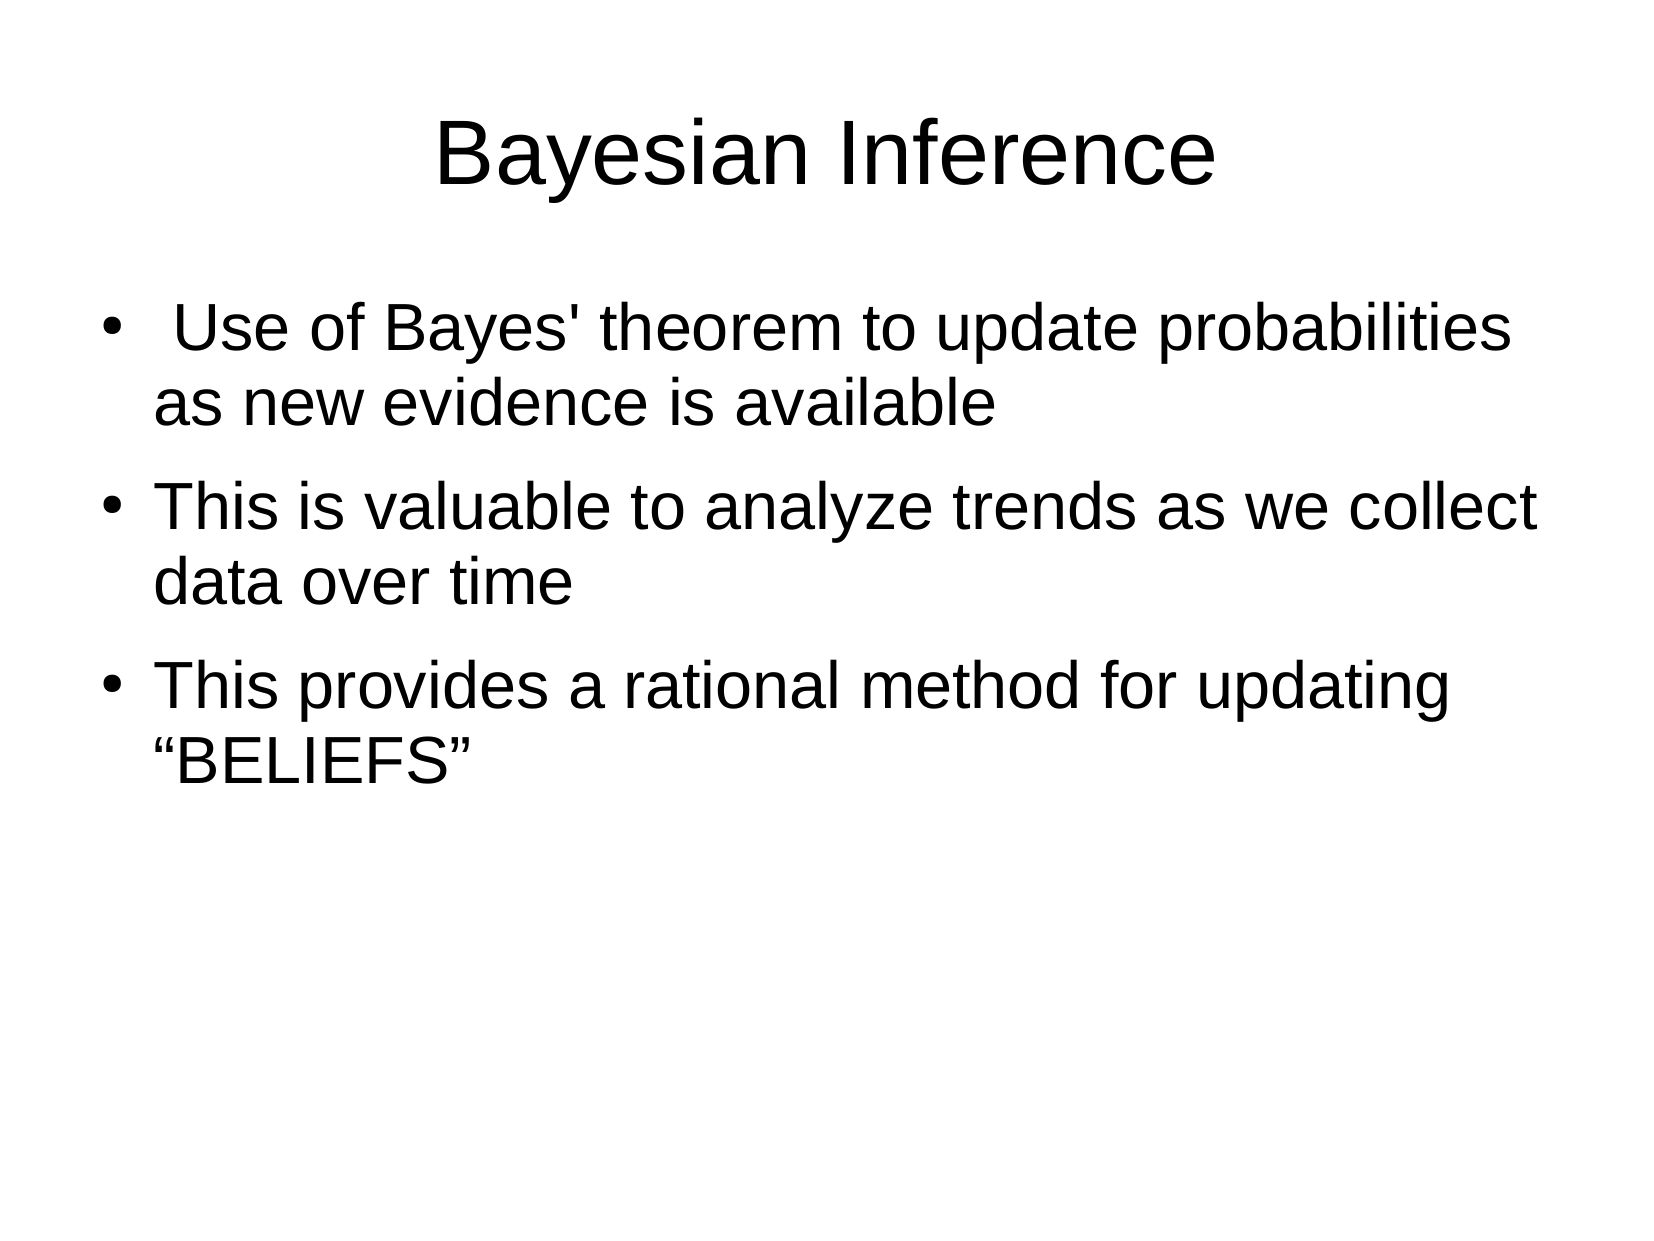

# Bayesian Inference
 Use of Bayes' theorem to update probabilities as new evidence is available
This is valuable to analyze trends as we collect data over time
This provides a rational method for updating “BELIEFS”